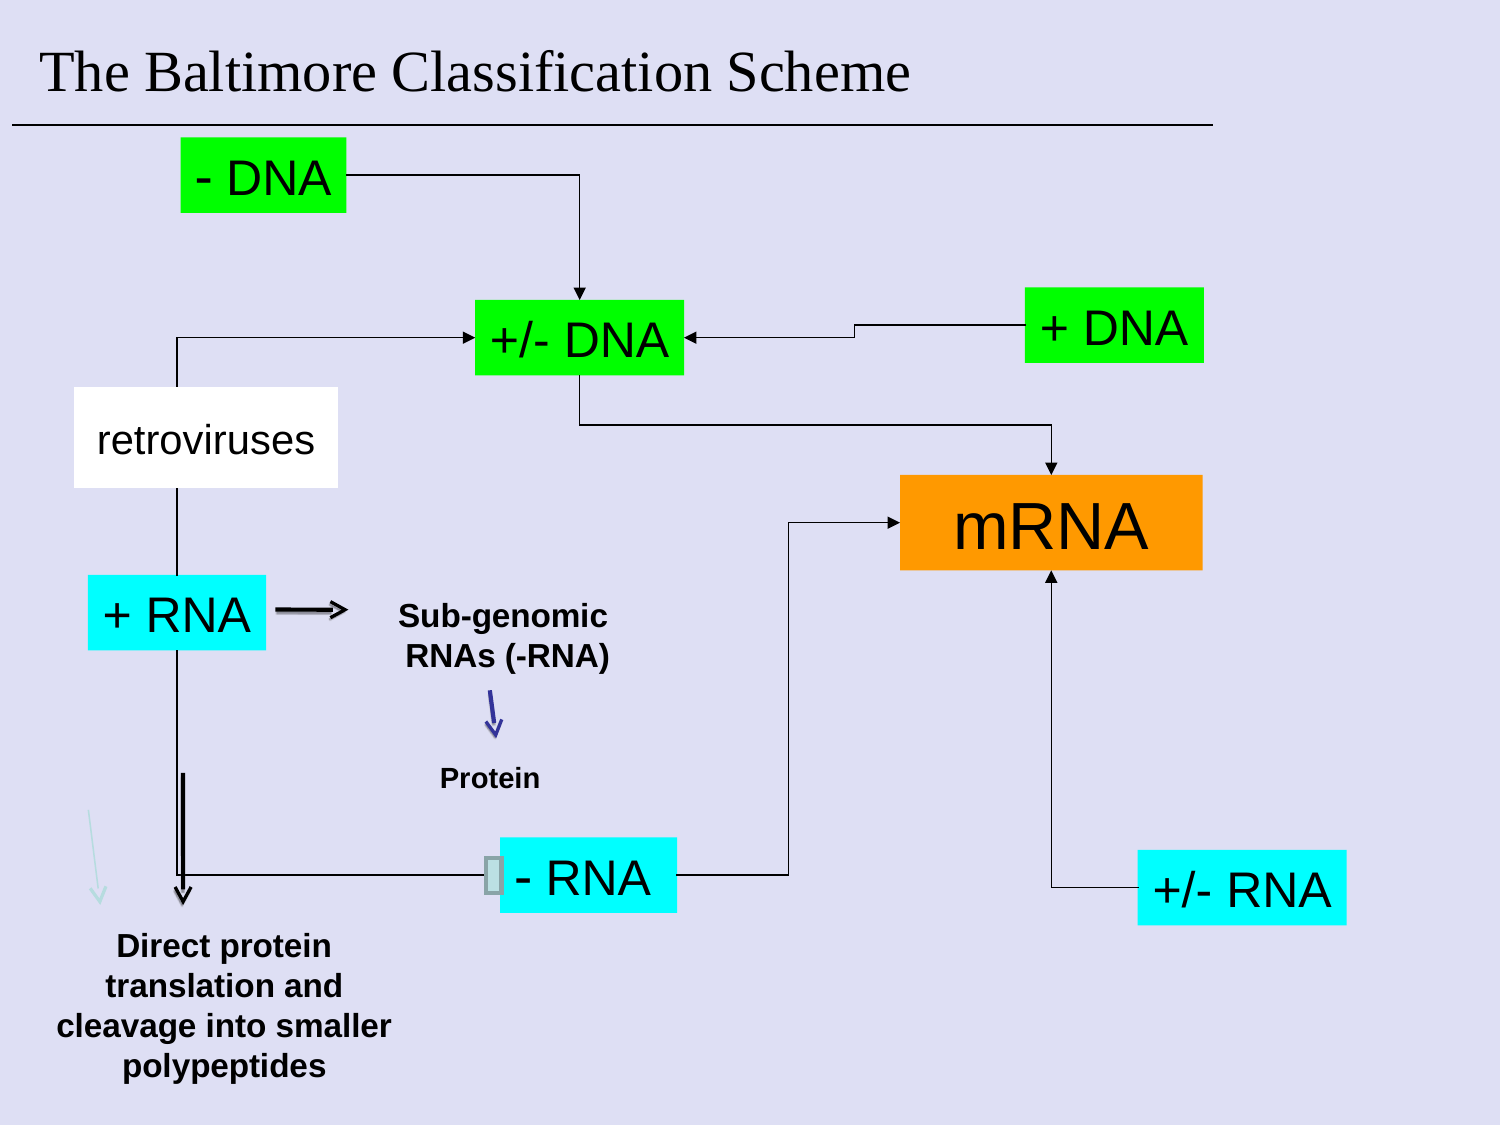

The Baltimore Classification Scheme
 DNA
+ DNA
+/- DNA
retroviruses
mRNA
+ RNA
Sub-genomic RNAs (-RNA)
Protein
 RNA
+/- RNA
Direct protein translation and cleavage into smaller polypeptides